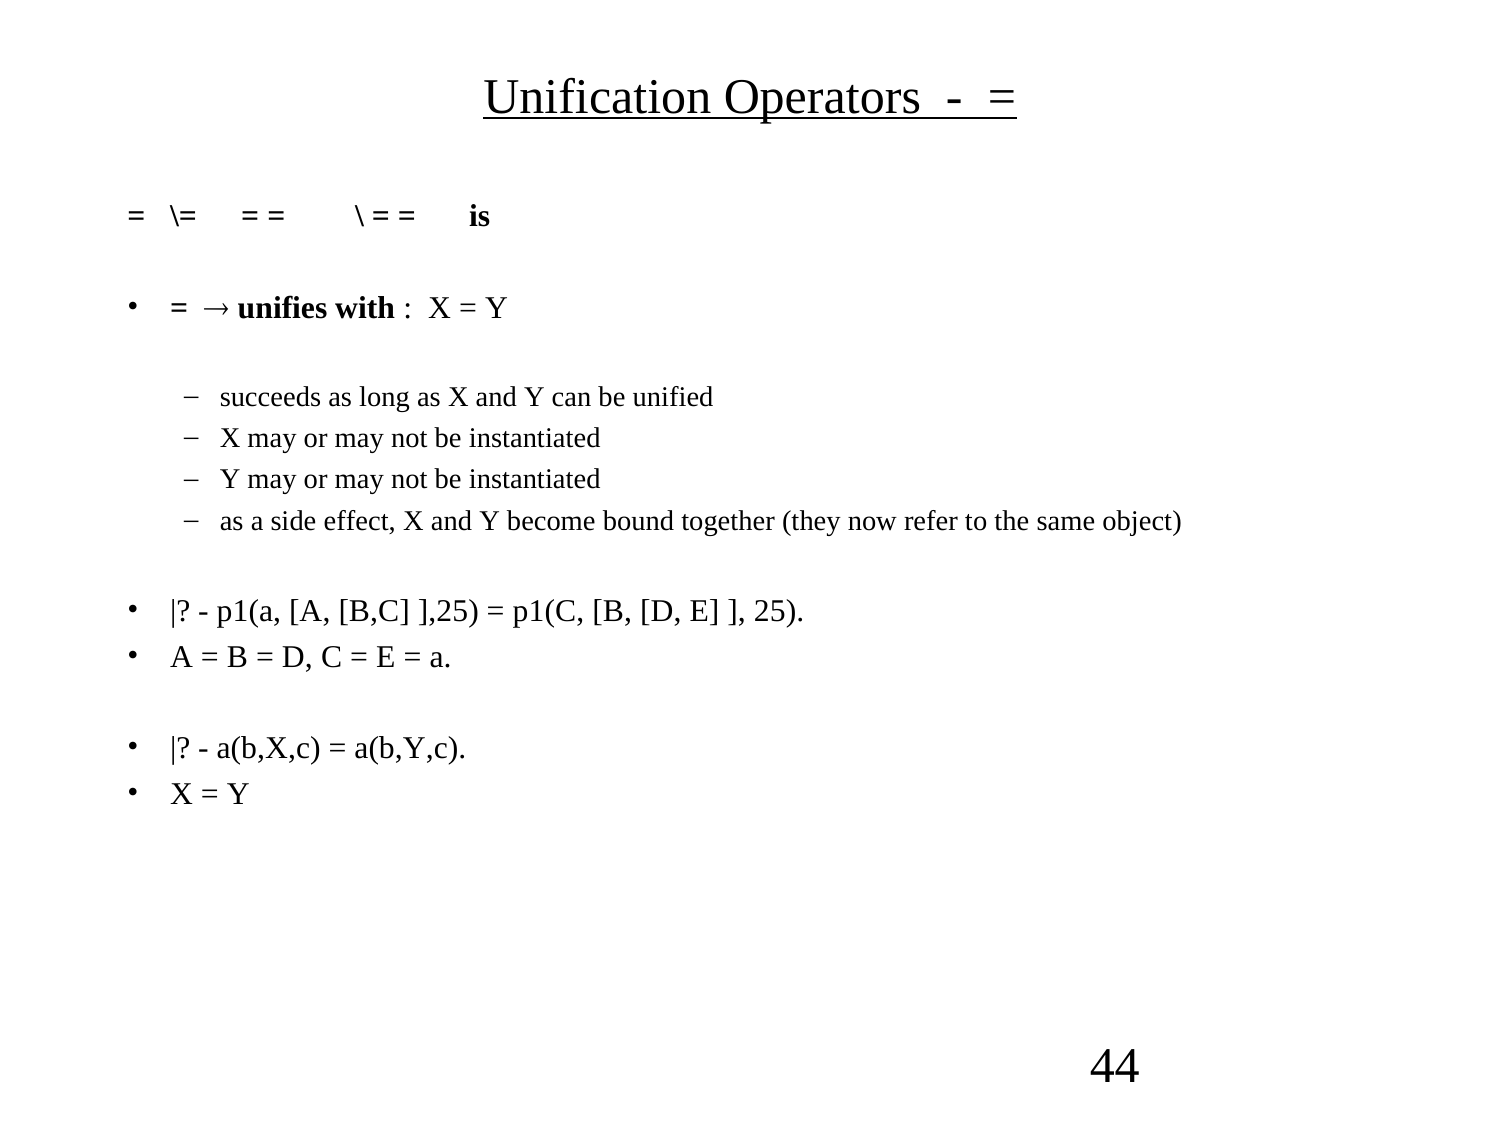

# Unification Operators - =
=		\=	= =	\ = =	is
=  unifies with : X = Y
succeeds as long as X and Y can be unified
X may or may not be instantiated
Y may or may not be instantiated
as a side effect, X and Y become bound together (they now refer to the same object)
|? - p1(a, [A, [B,C] ],25) = p1(C, [B, [D, E] ], 25).
A = B = D, C = E = a.
|? - a(b,X,c) = a(b,Y,c).
X = Y
44